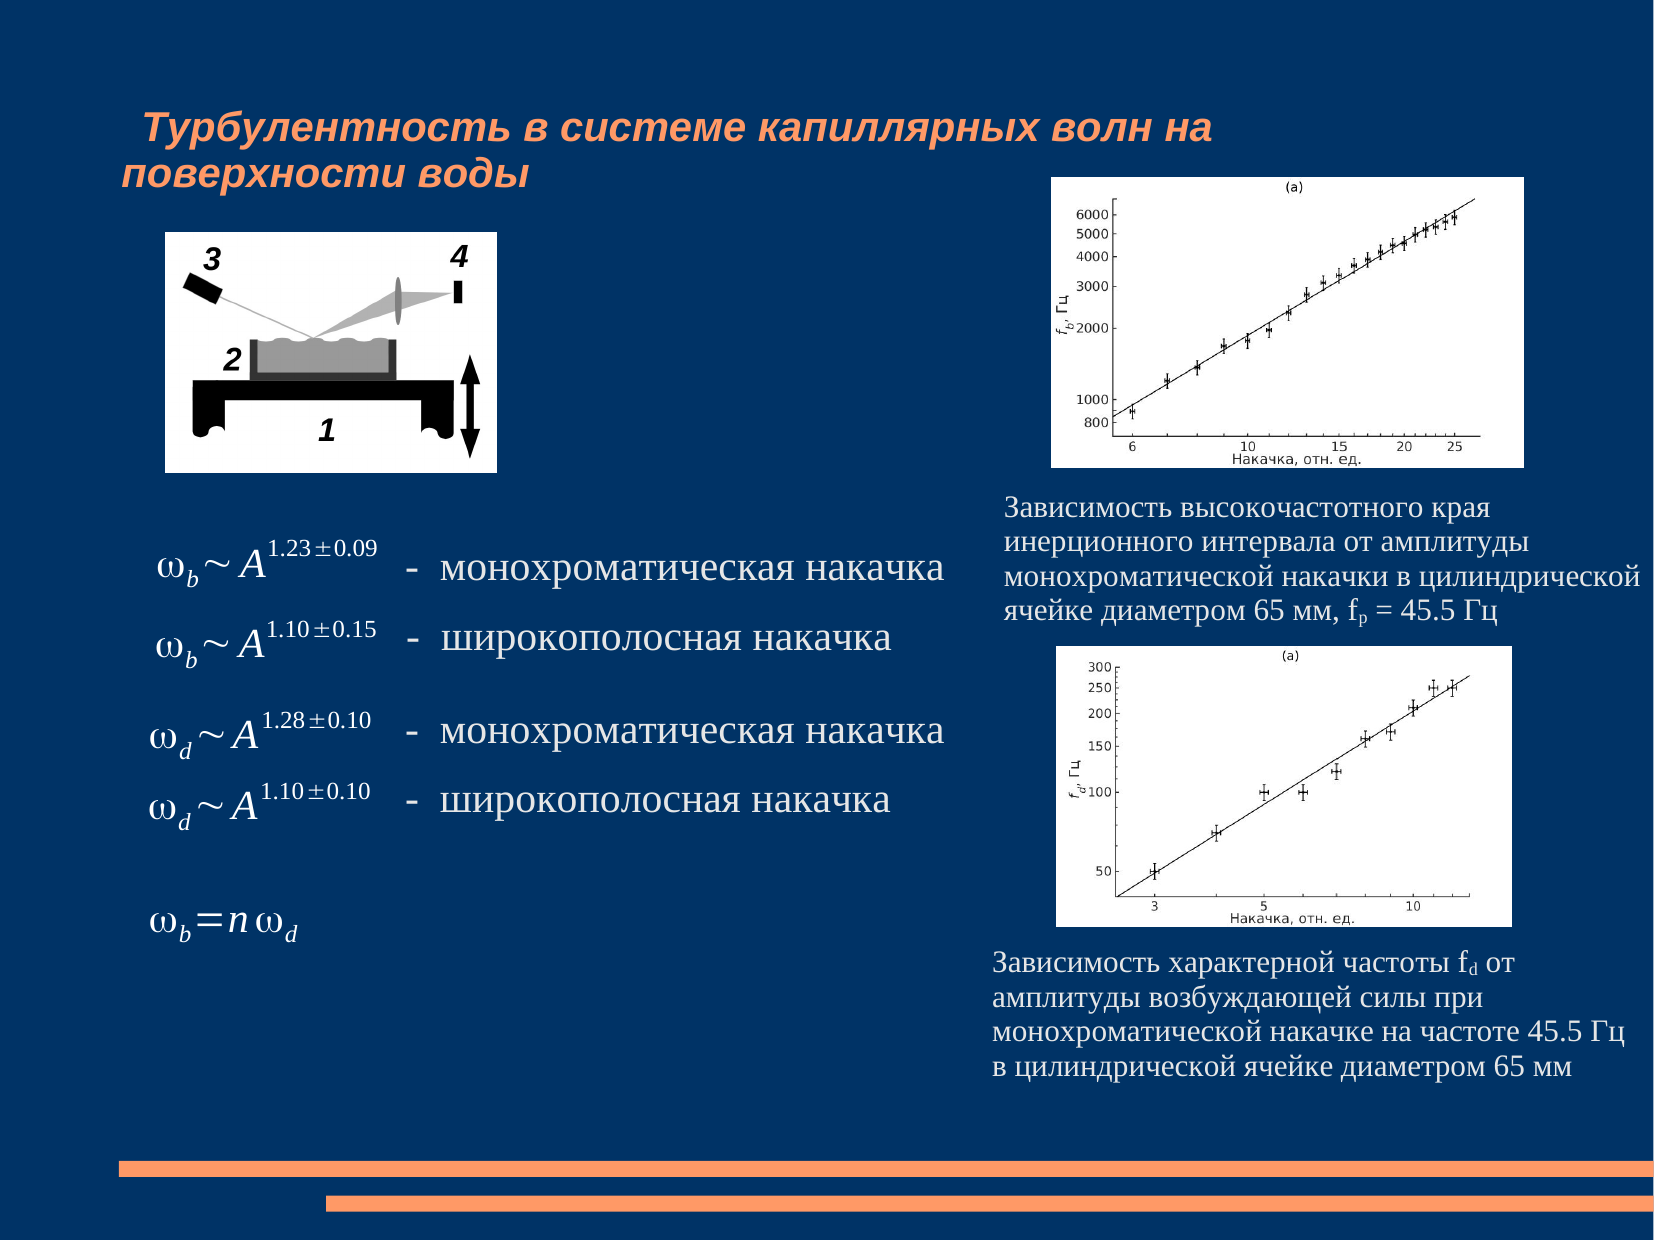

# Турбулентность в системе капиллярных волн на поверхности воды
Зависимость высокочастотного края инерционного интервала от амплитуды монохроматической накачки в цилиндрической ячейке диаметром 65 мм, fp = 45.5 Гц
- монохроматическая накачка
- широкополосная накачка
- монохроматическая накачка
- широкополосная накачка
Зависимость характерной частоты fd от амплитуды возбуждающей силы при монохроматической накачке на частоте 45.5 Гц в цилиндрической ячейке диаметром 65 мм